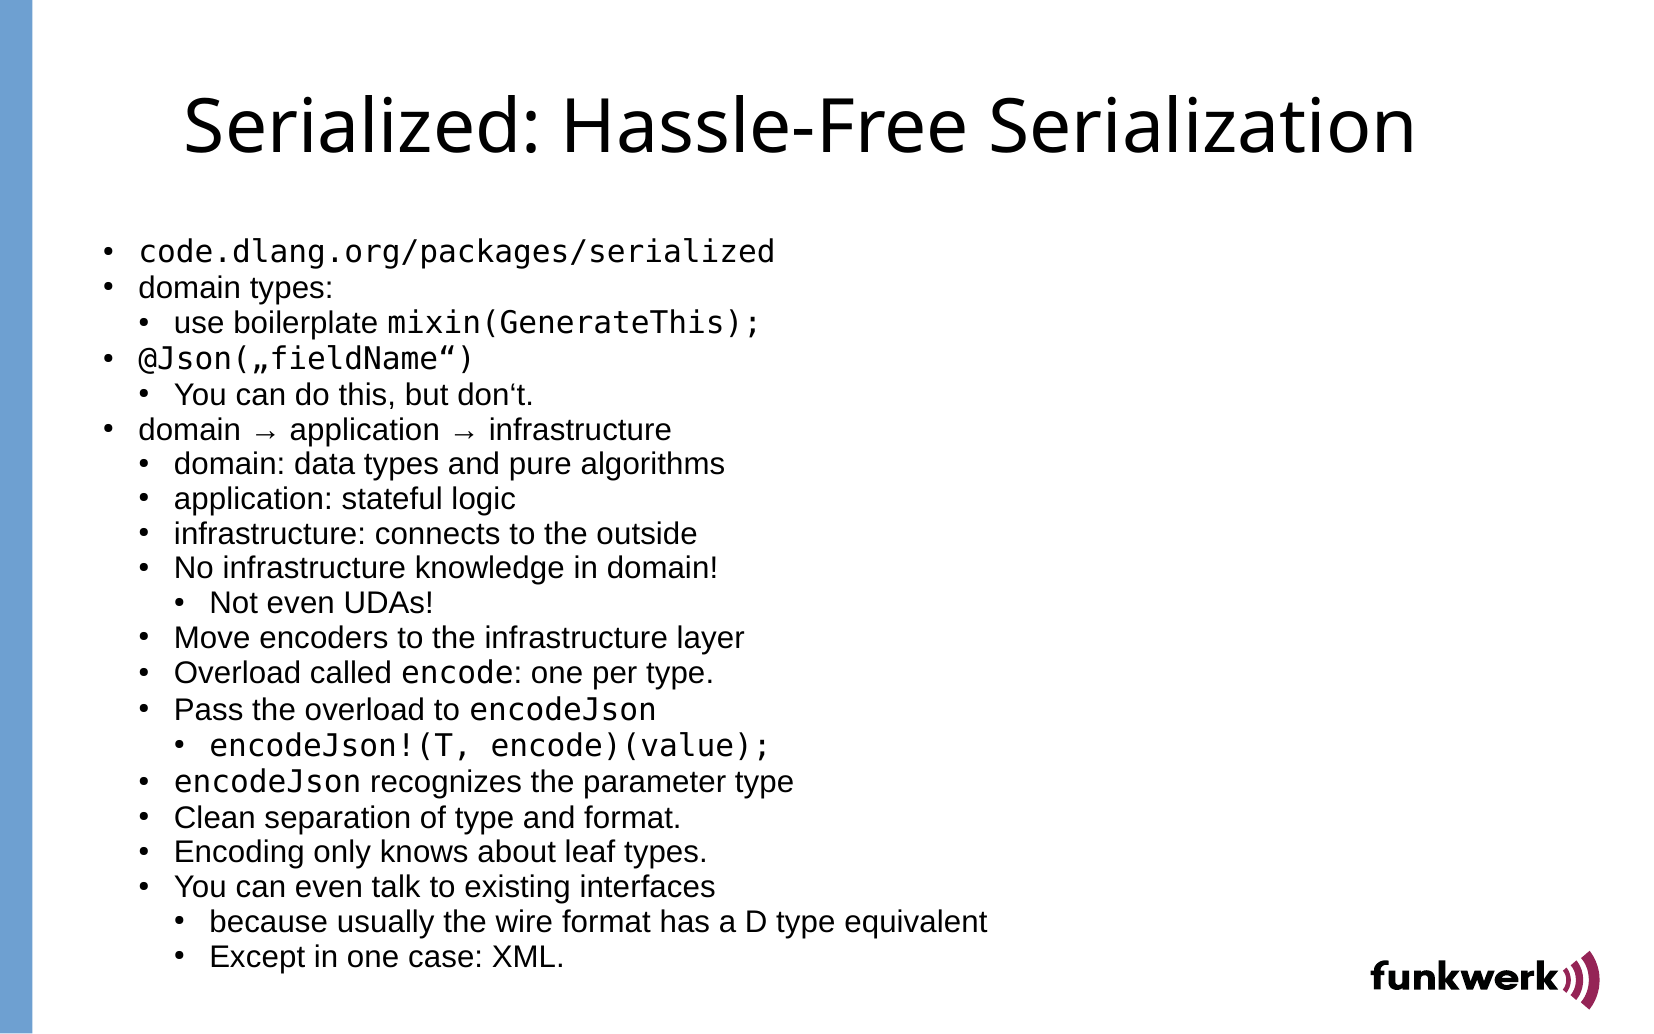

Serialized: Hassle-Free Serialization
code.dlang.org/packages/serialized
domain types:
use boilerplate mixin(GenerateThis);
@Json(„fieldName“)
You can do this, but don‘t.
domain → application → infrastructure
domain: data types and pure algorithms
application: stateful logic
infrastructure: connects to the outside
No infrastructure knowledge in domain!
Not even UDAs!
Move encoders to the infrastructure layer
Overload called encode: one per type.
Pass the overload to encodeJson
encodeJson!(T, encode)(value);
encodeJson recognizes the parameter type
Clean separation of type and format.
Encoding only knows about leaf types.
You can even talk to existing interfaces
because usually the wire format has a D type equivalent
Except in one case: XML.